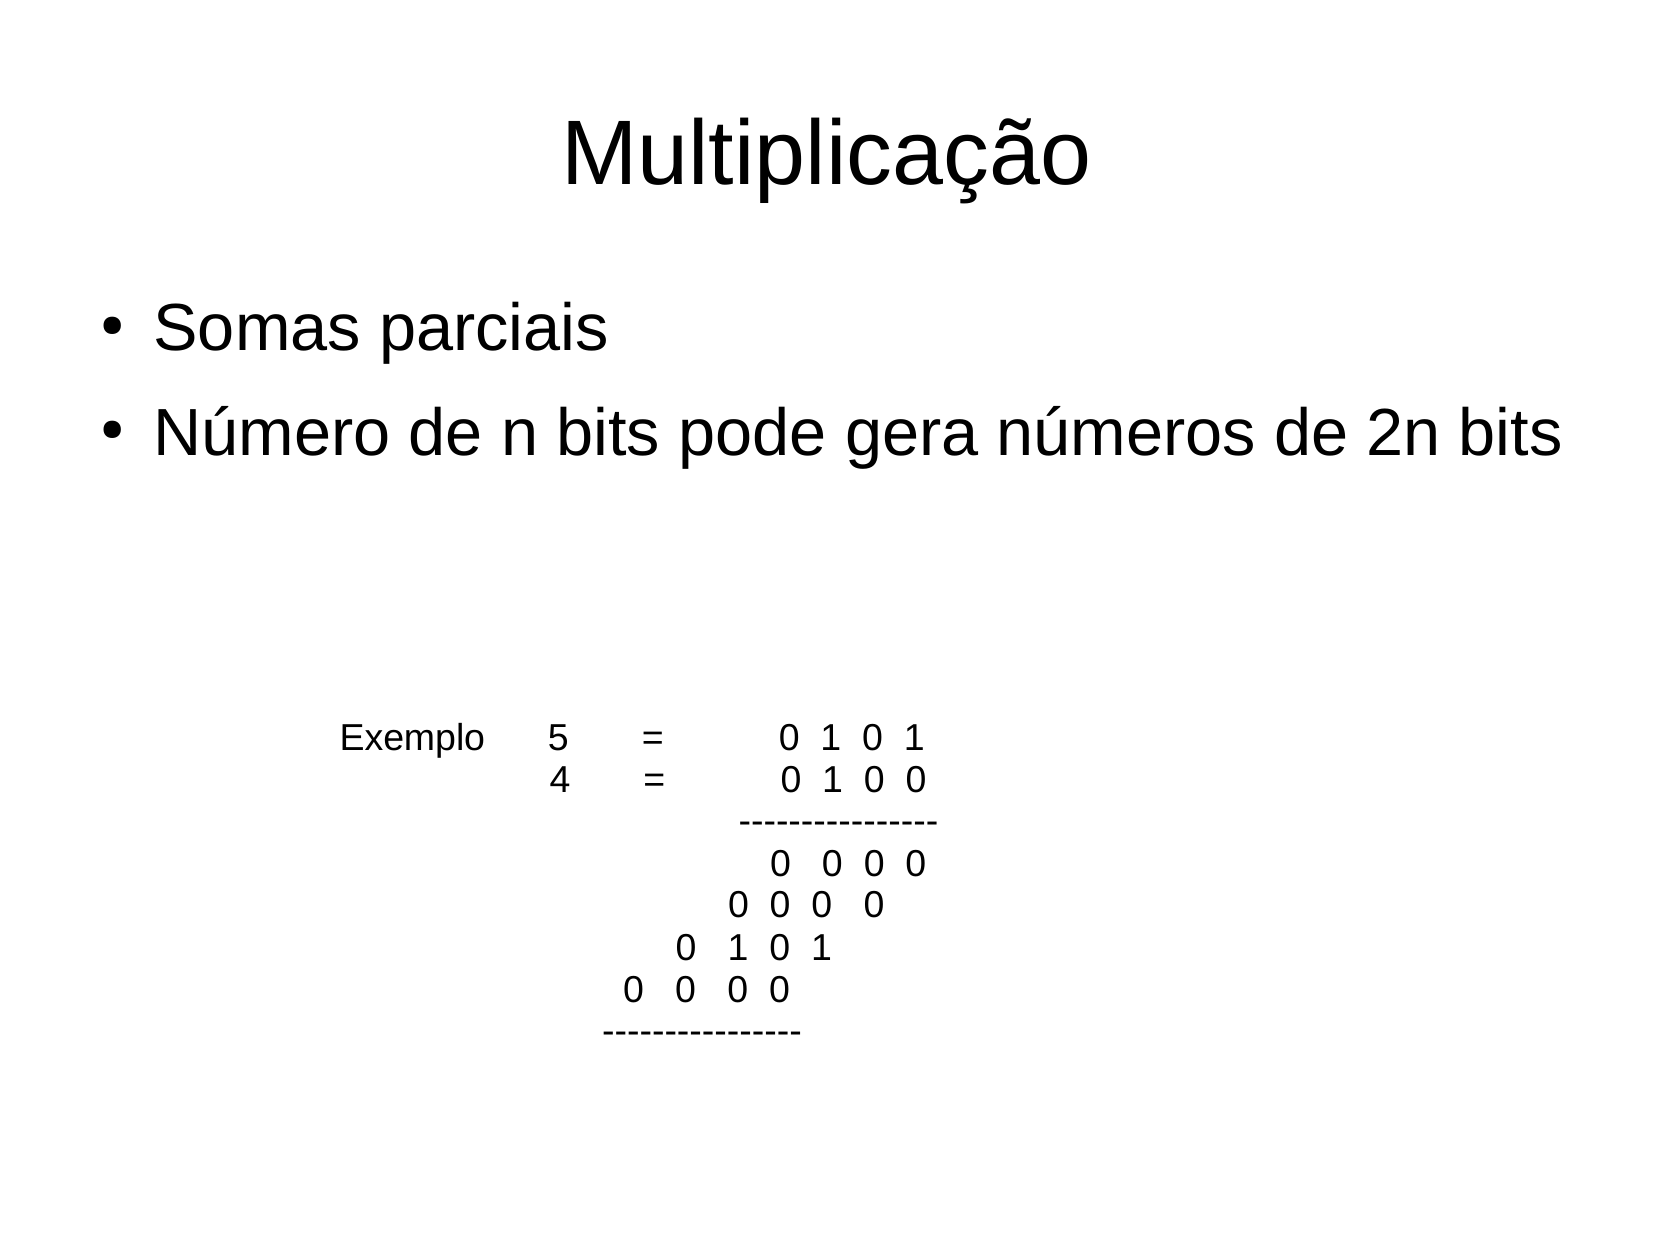

# Multiplicação
Somas parciais
Número de n bits pode gera números de 2n bits
Exemplo 5 = 0 1 0 1
 4 = 0 1 0 0
 ----------------
 0 0 0 0
 0 0 0 0
 0 1 0 1
 0 0 0 0
 ----------------